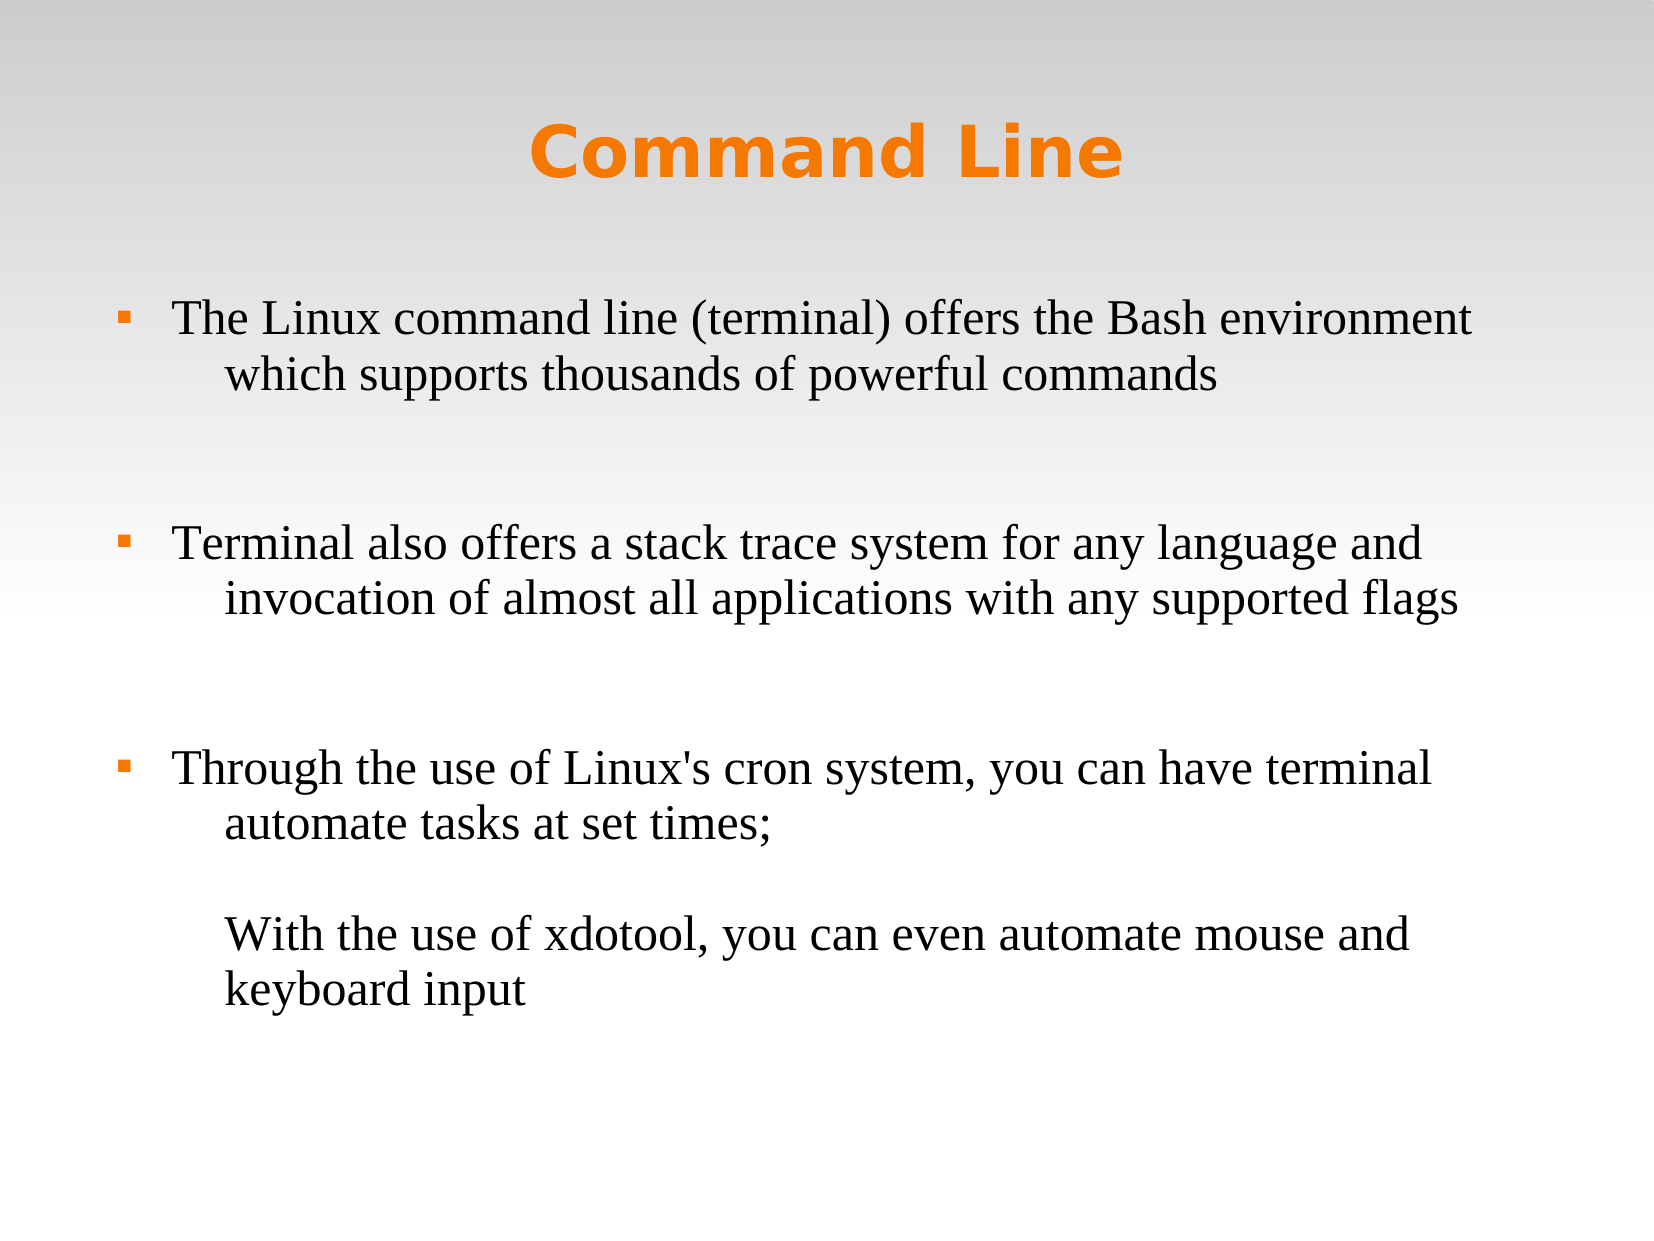

# Command Line
The Linux command line (terminal) offers the Bash environment which supports thousands of powerful commands
Terminal also offers a stack trace system for any language and invocation of almost all applications with any supported flags
Through the use of Linux's cron system, you can have terminal automate tasks at set times;
With the use of xdotool, you can even automate mouse and keyboard input